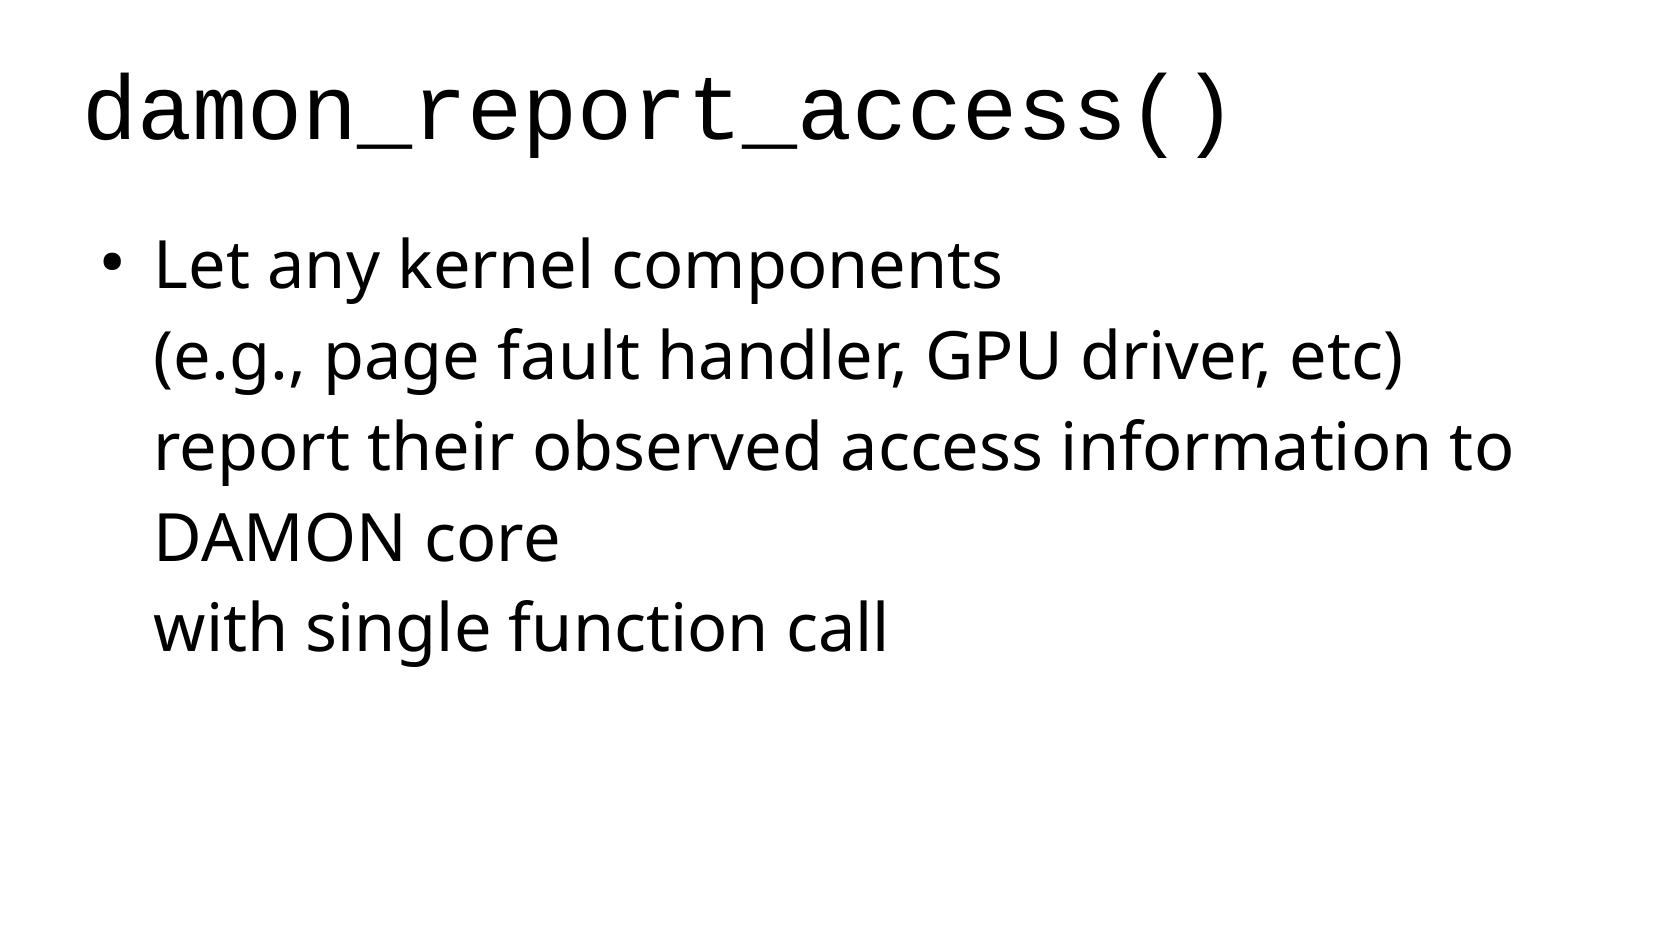

# damon_report_access()
Let any kernel components
(e.g., page fault handler, GPU driver, etc) report their observed access information to DAMON core
with single function call